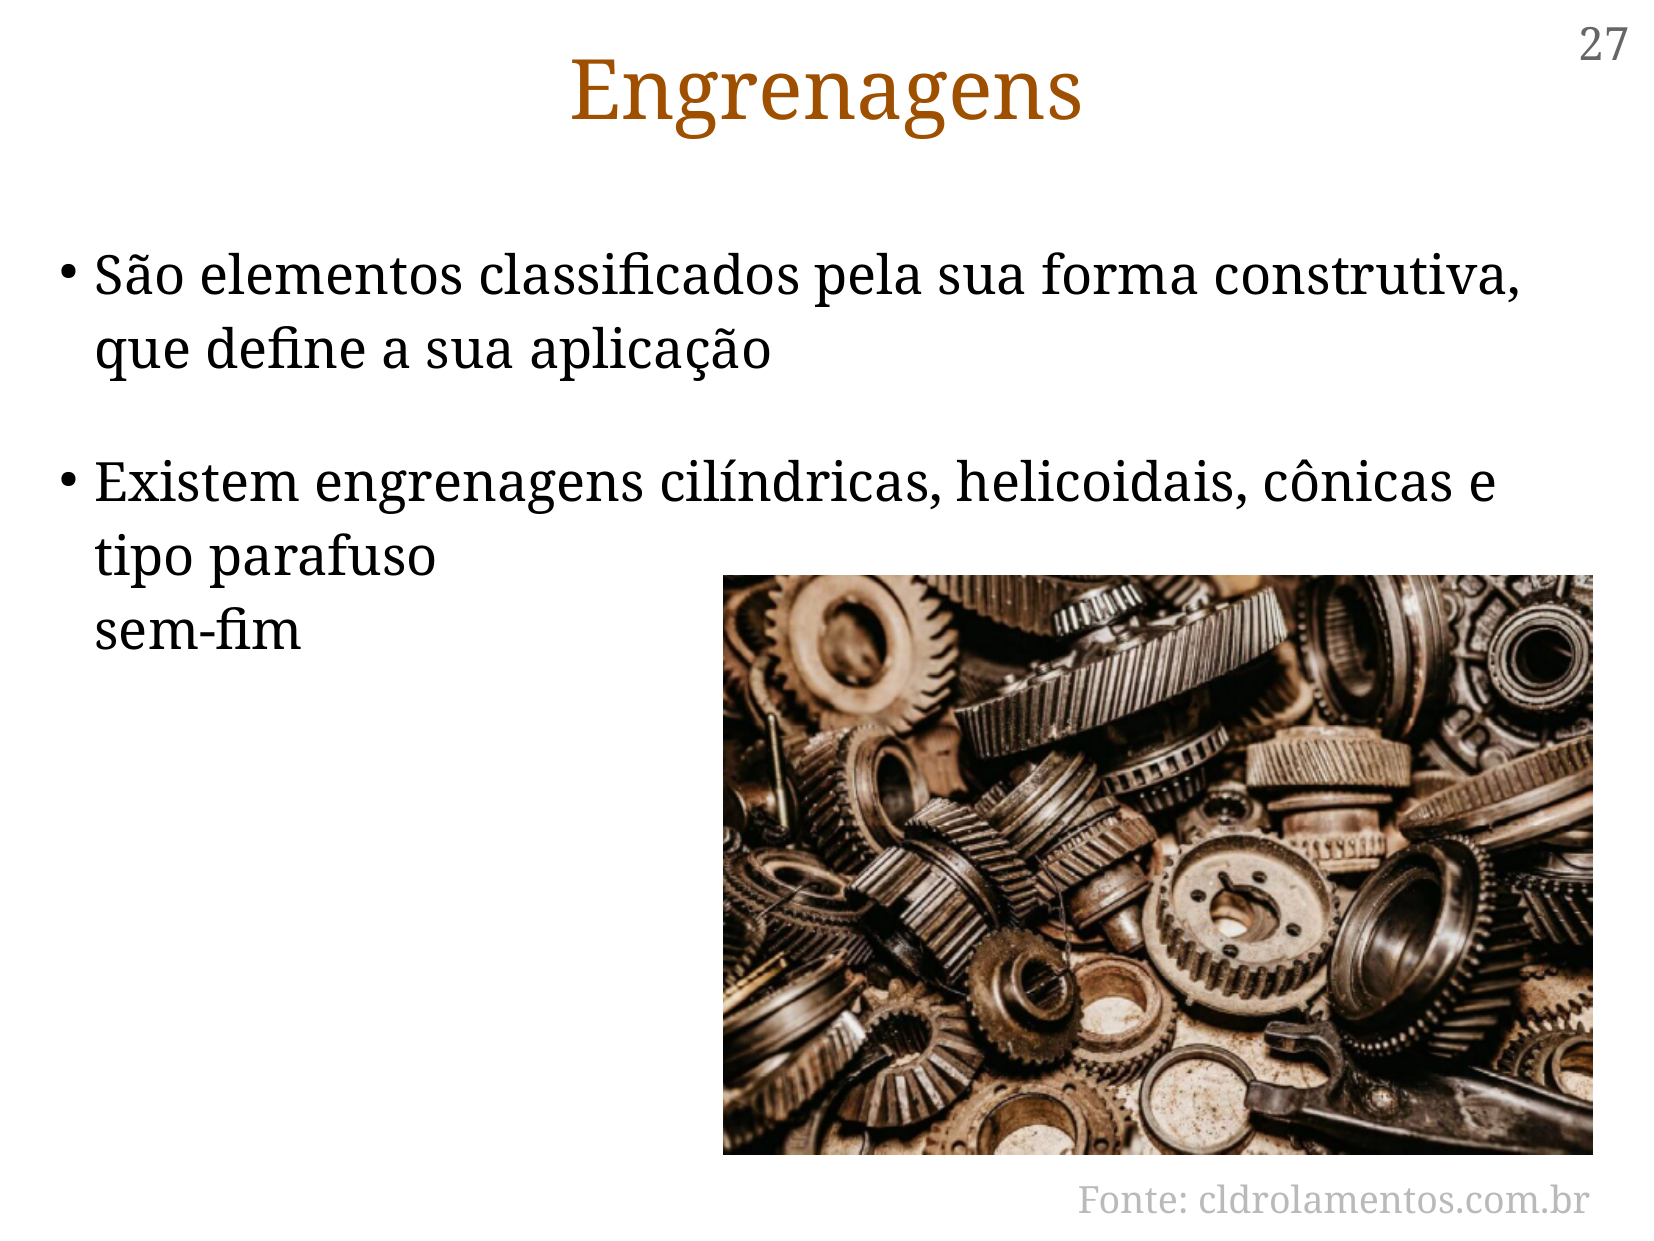

27
# Engrenagens
São elementos classificados pela sua forma construtiva, que define a sua aplicação
Existem engrenagens cilíndricas, helicoidais, cônicas e tipo parafuso
sem-fim
Fonte: cldrolamentos.com.br